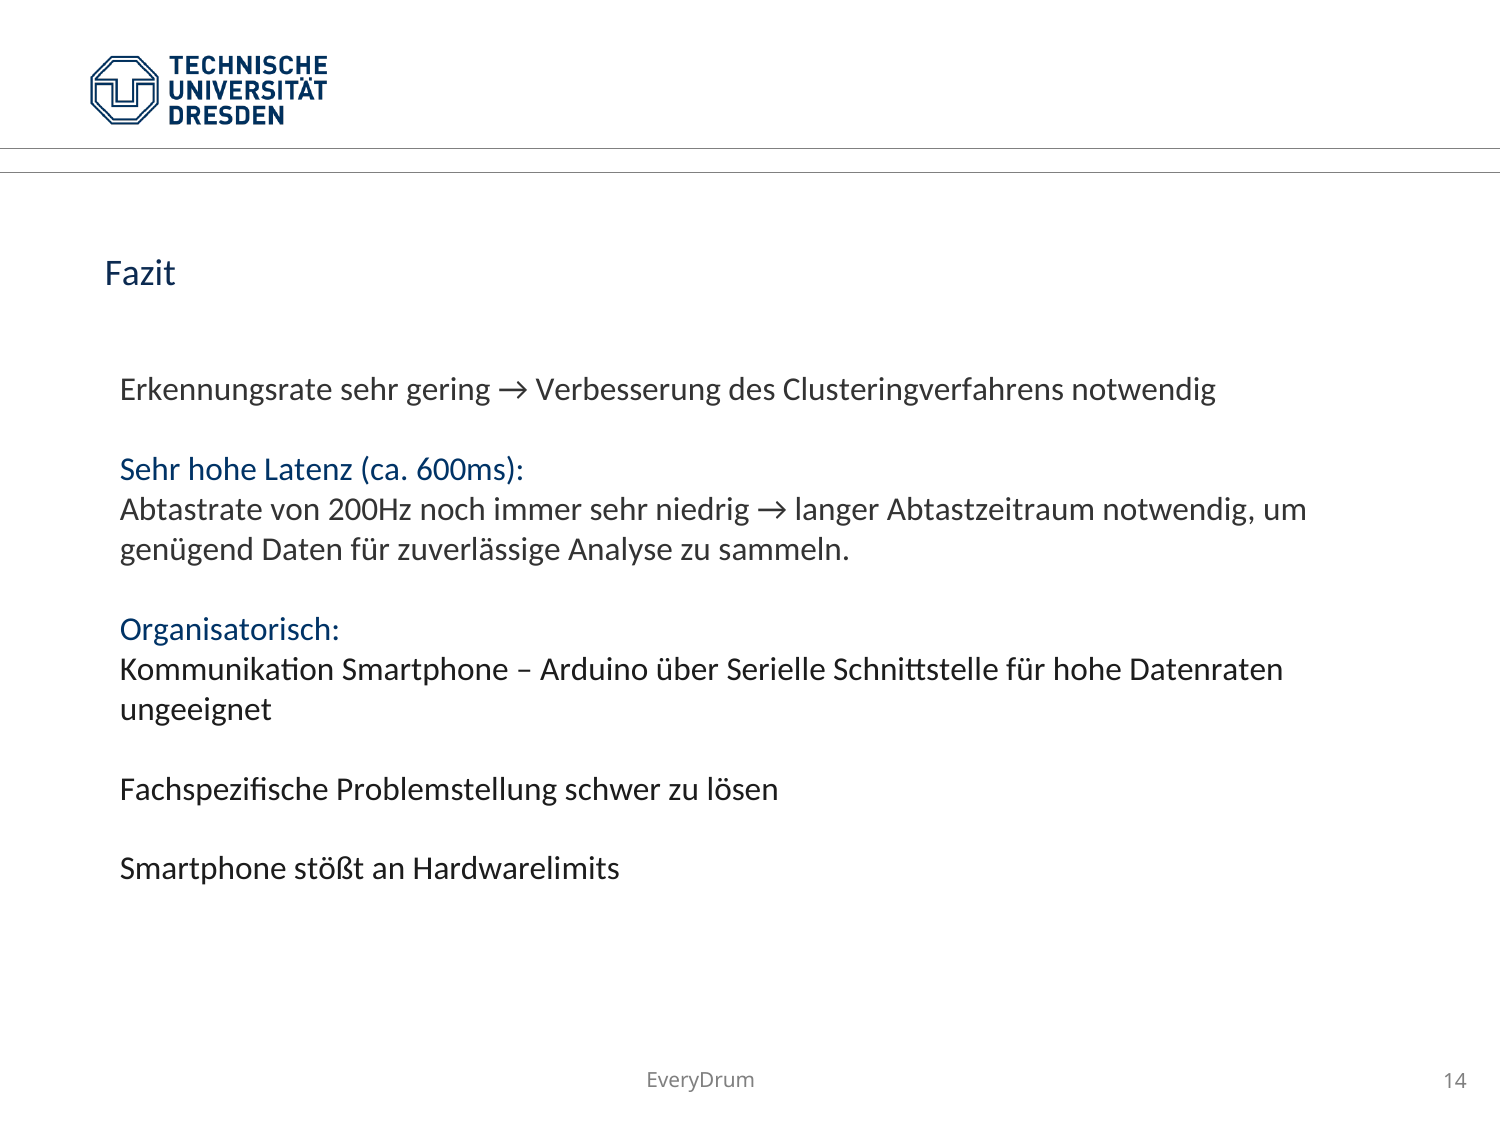

Fazit
Erkennungsrate sehr gering → Verbesserung des Clusteringverfahrens notwendig
Sehr hohe Latenz (ca. 600ms):
Abtastrate von 200Hz noch immer sehr niedrig → langer Abtastzeitraum notwendig, um genügend Daten für zuverlässige Analyse zu sammeln.
Organisatorisch:
Kommunikation Smartphone – Arduino über Serielle Schnittstelle für hohe Datenraten ungeeignet
Fachspezifische Problemstellung schwer zu lösen
Smartphone stößt an Hardwarelimits